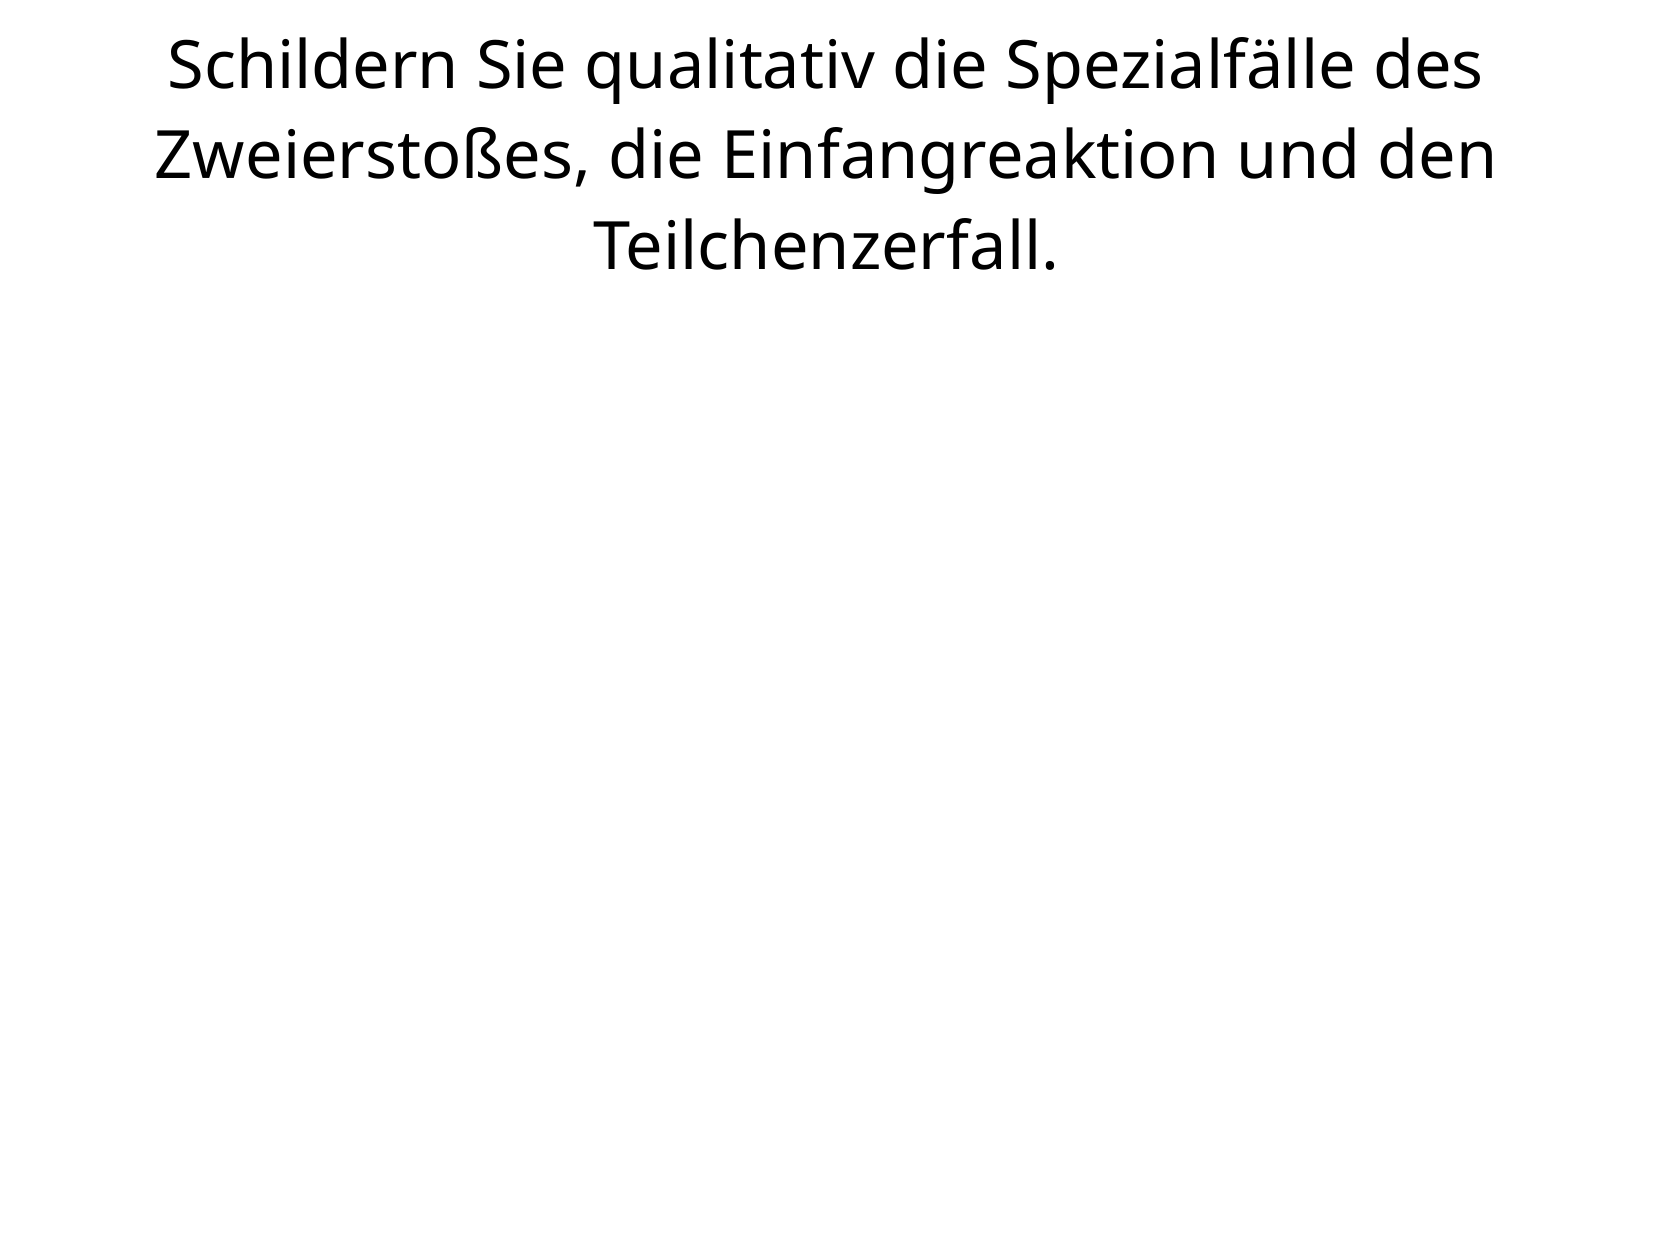

# Schildern Sie qualitativ die Spezialfälle des Zweierstoßes, die Einfangreaktion und den Teilchenzerfall.